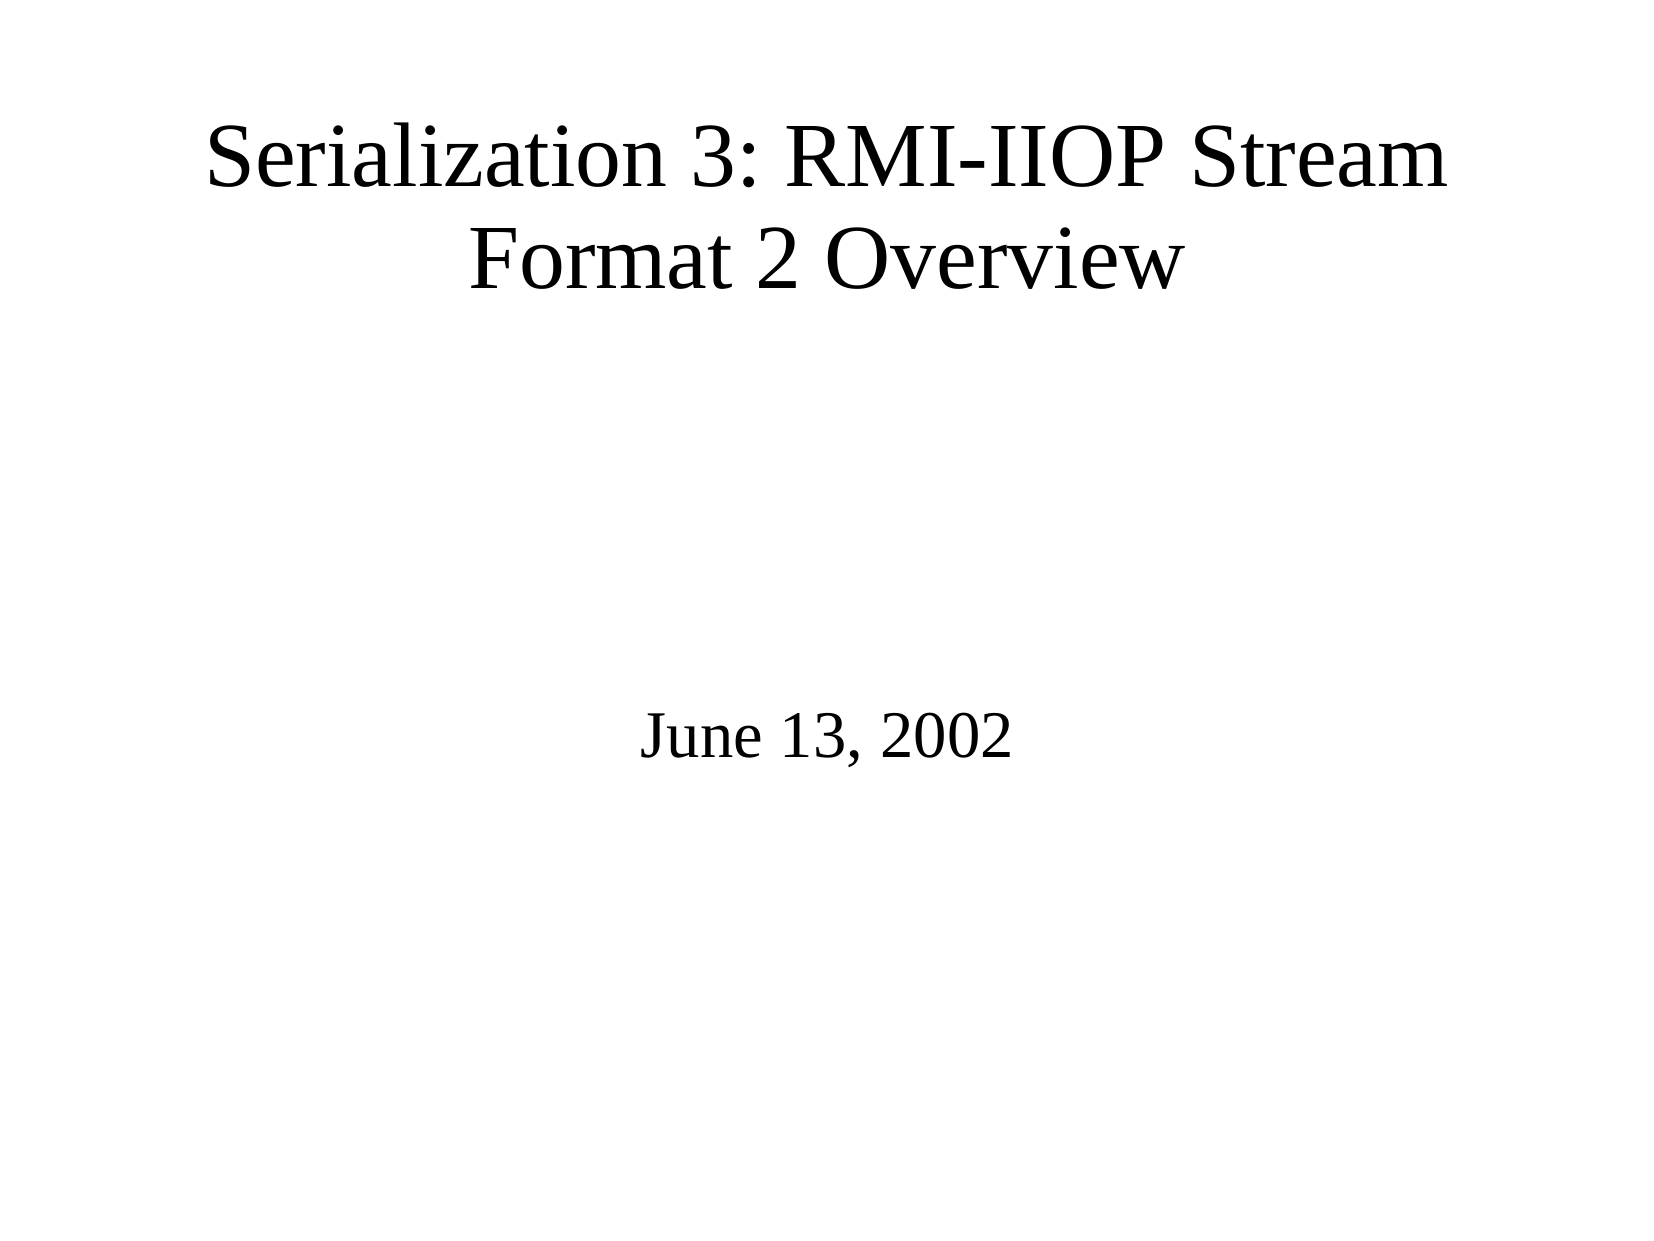

# Serialization 3: RMI-IIOP Stream Format 2 Overview
June 13, 2002